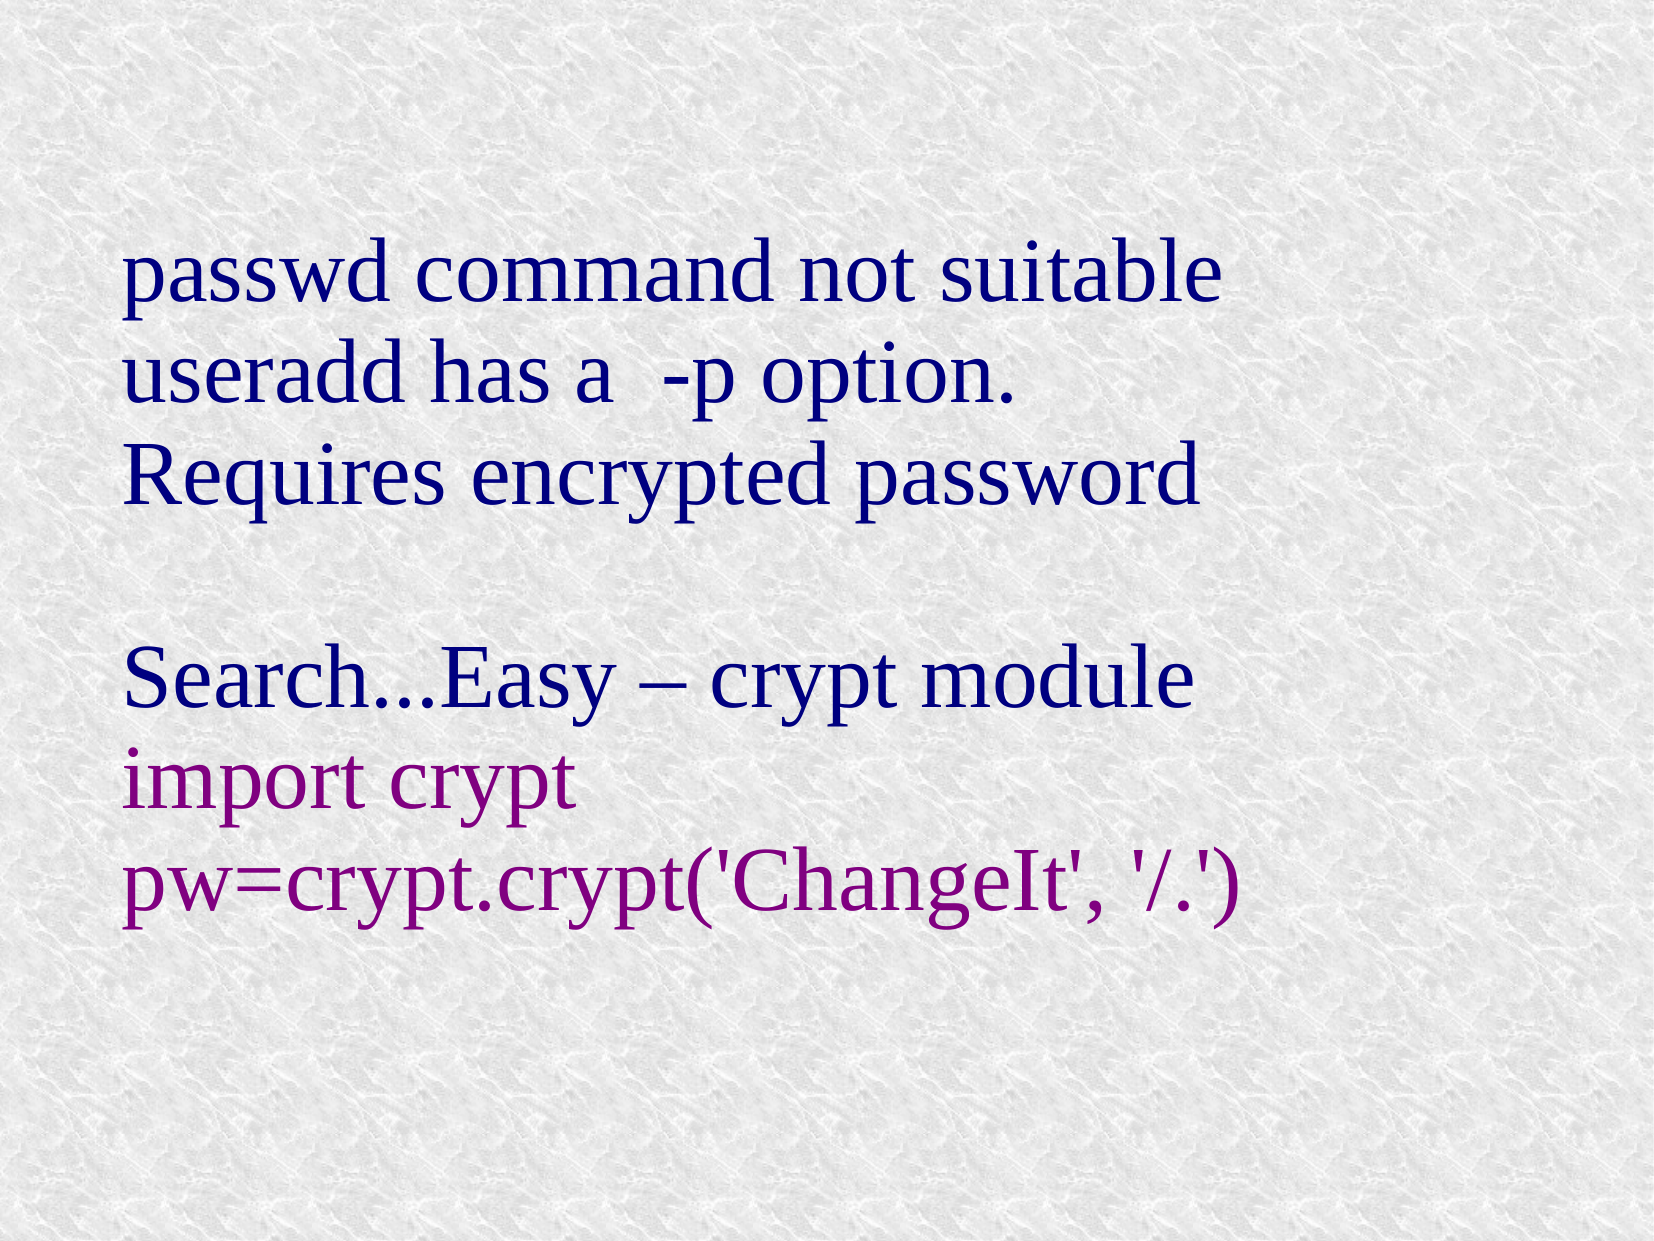

# passwd command not suitable useradd has a -p option. Requires encrypted password Search...Easy – crypt module import crypt pw=crypt.crypt('ChangeIt', '/.')